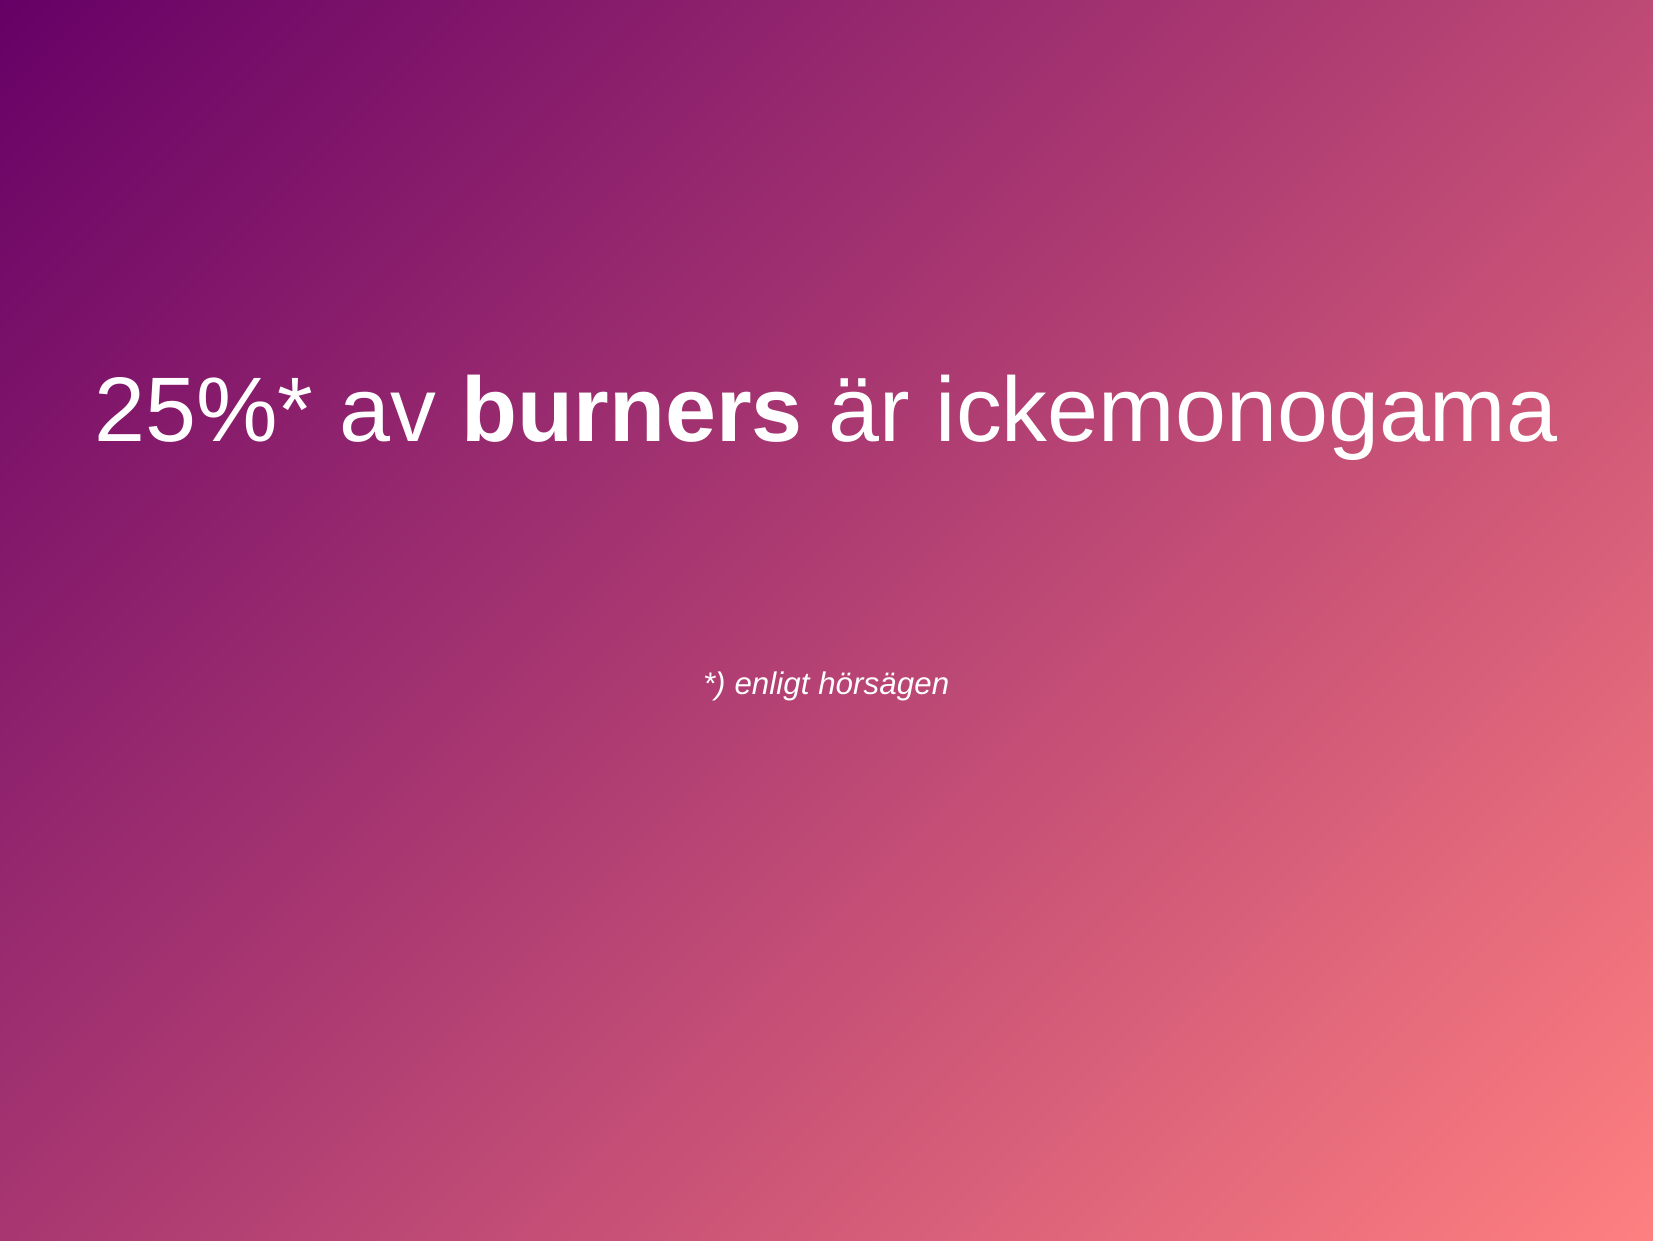

# 25%* av burners är ickemonogama *) enligt hörsägen